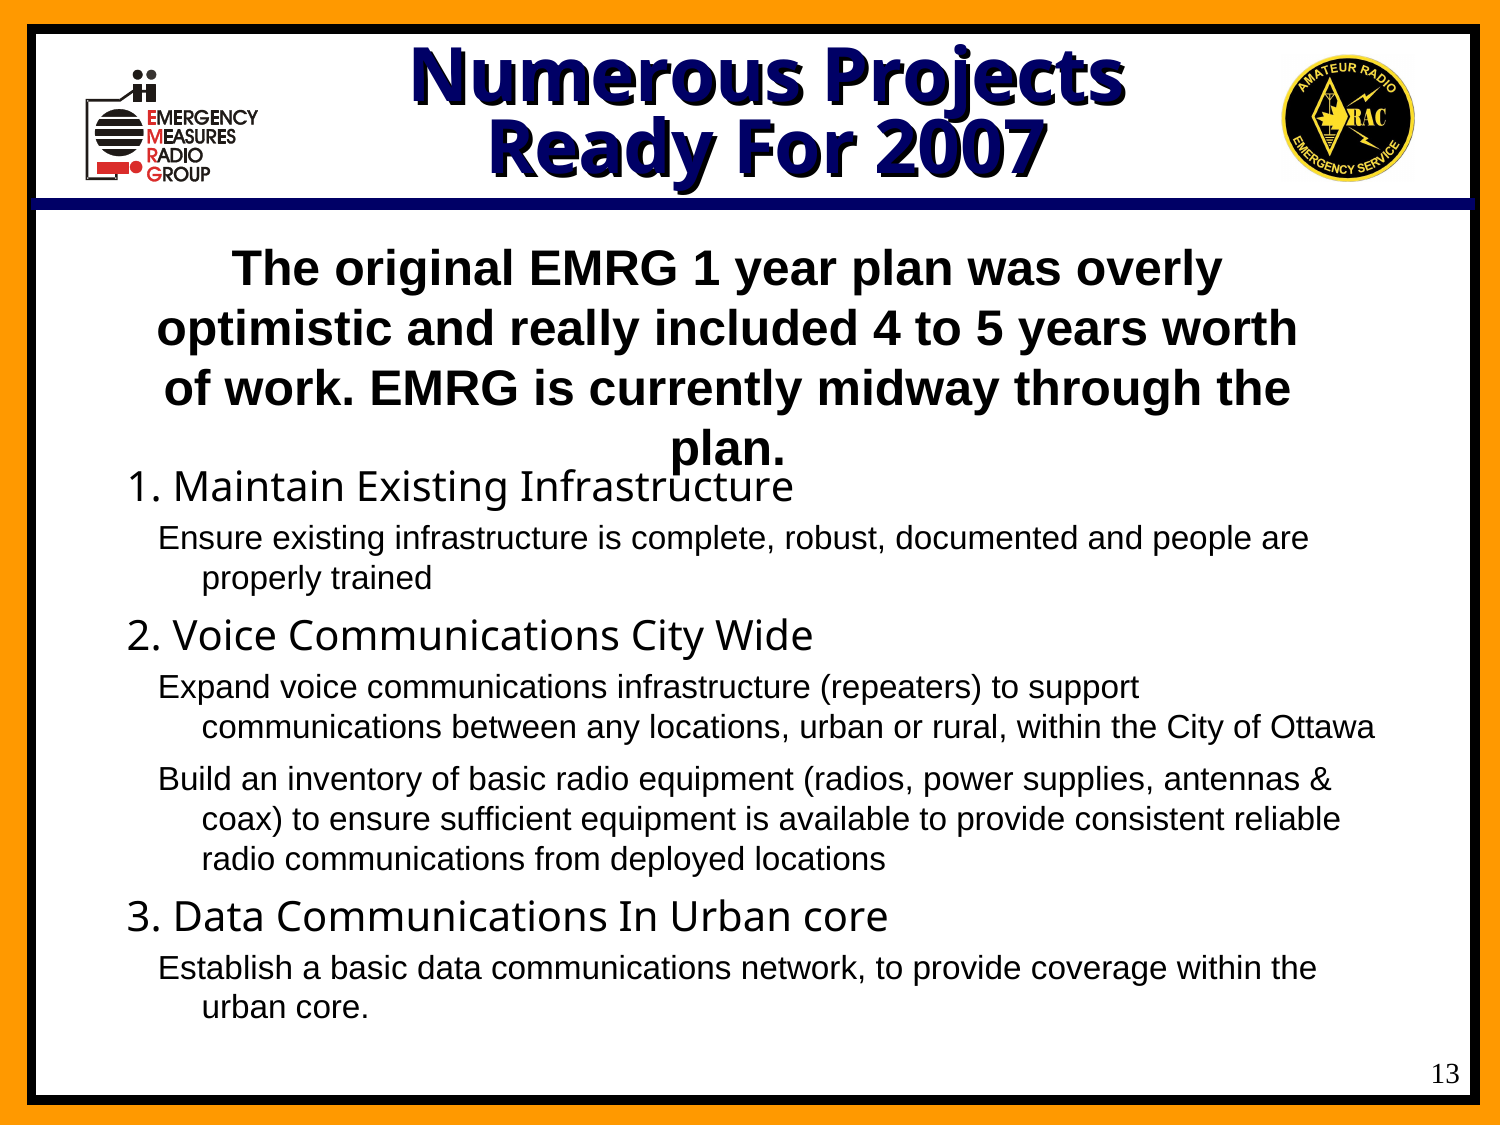

Numerous Projects
Ready For 2007
The original EMRG 1 year plan was overly optimistic and really included 4 to 5 years worth of work. EMRG is currently midway through the plan.
1. Maintain Existing Infrastructure
Ensure existing infrastructure is complete, robust, documented and people are properly trained
2. Voice Communications City Wide
Expand voice communications infrastructure (repeaters) to support communications between any locations, urban or rural, within the City of Ottawa
Build an inventory of basic radio equipment (radios, power supplies, antennas & coax) to ensure sufficient equipment is available to provide consistent reliable radio communications from deployed locations
3. Data Communications In Urban core
Establish a basic data communications network, to provide coverage within the urban core.
13